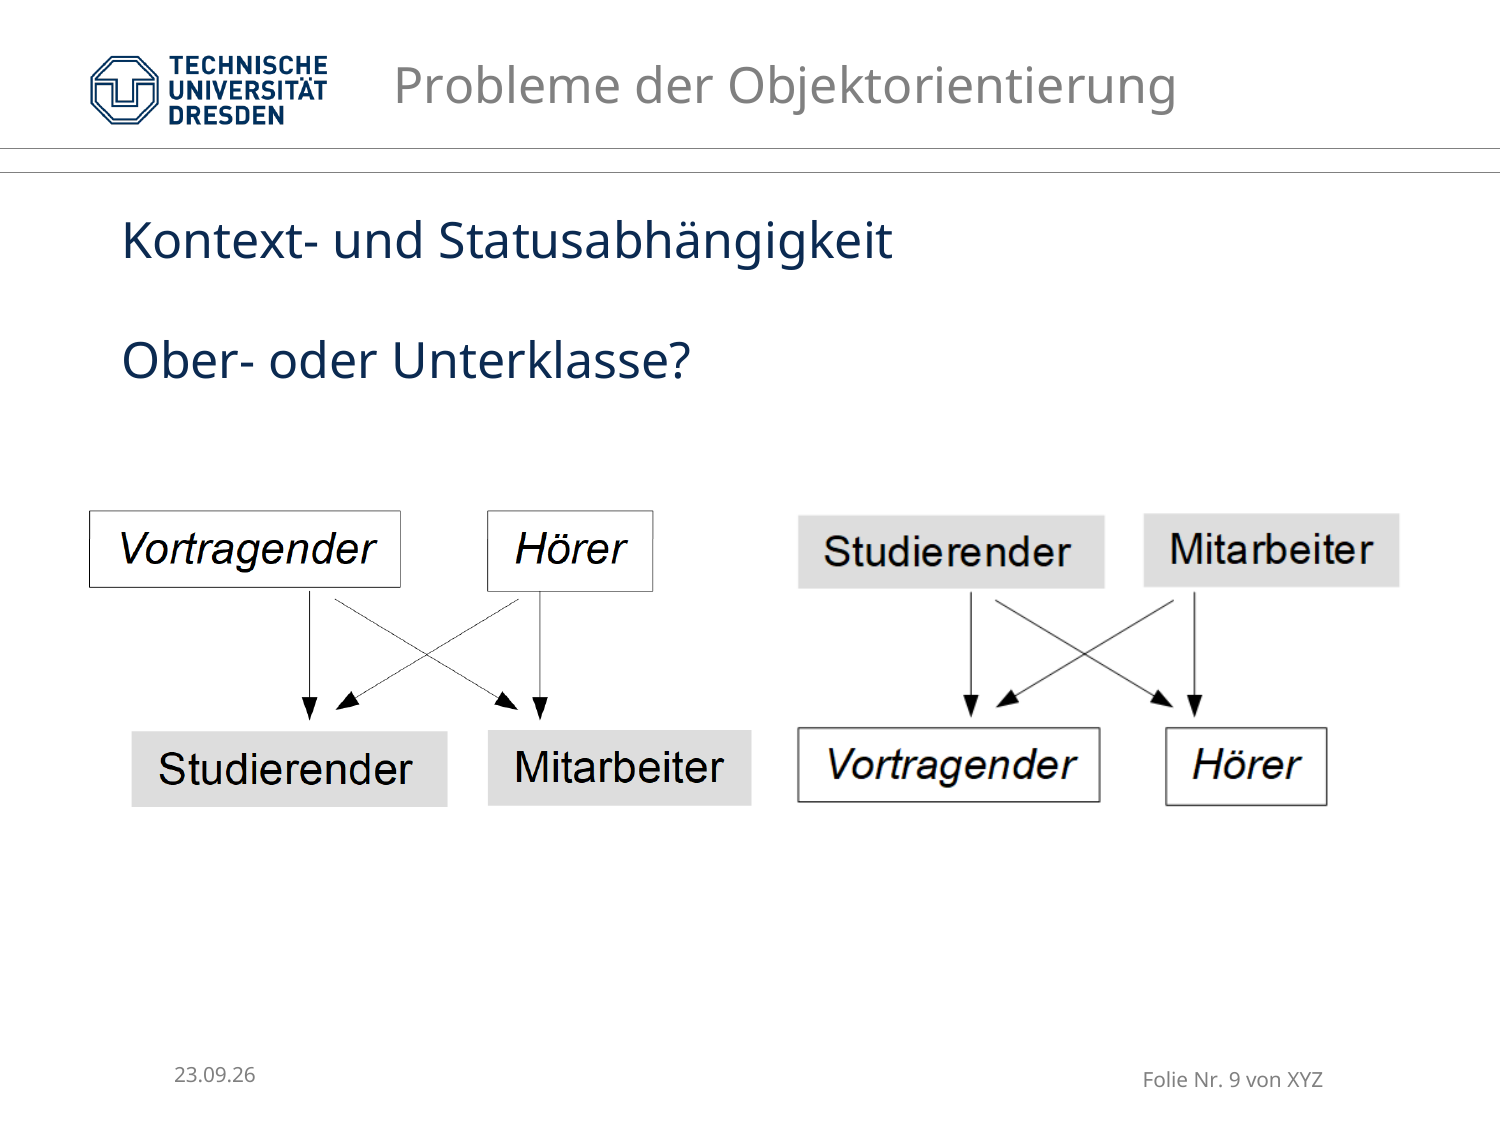

# Probleme der Objektorientierung
Kontext- und Statusabhängigkeit
Ober- oder Unterklasse?